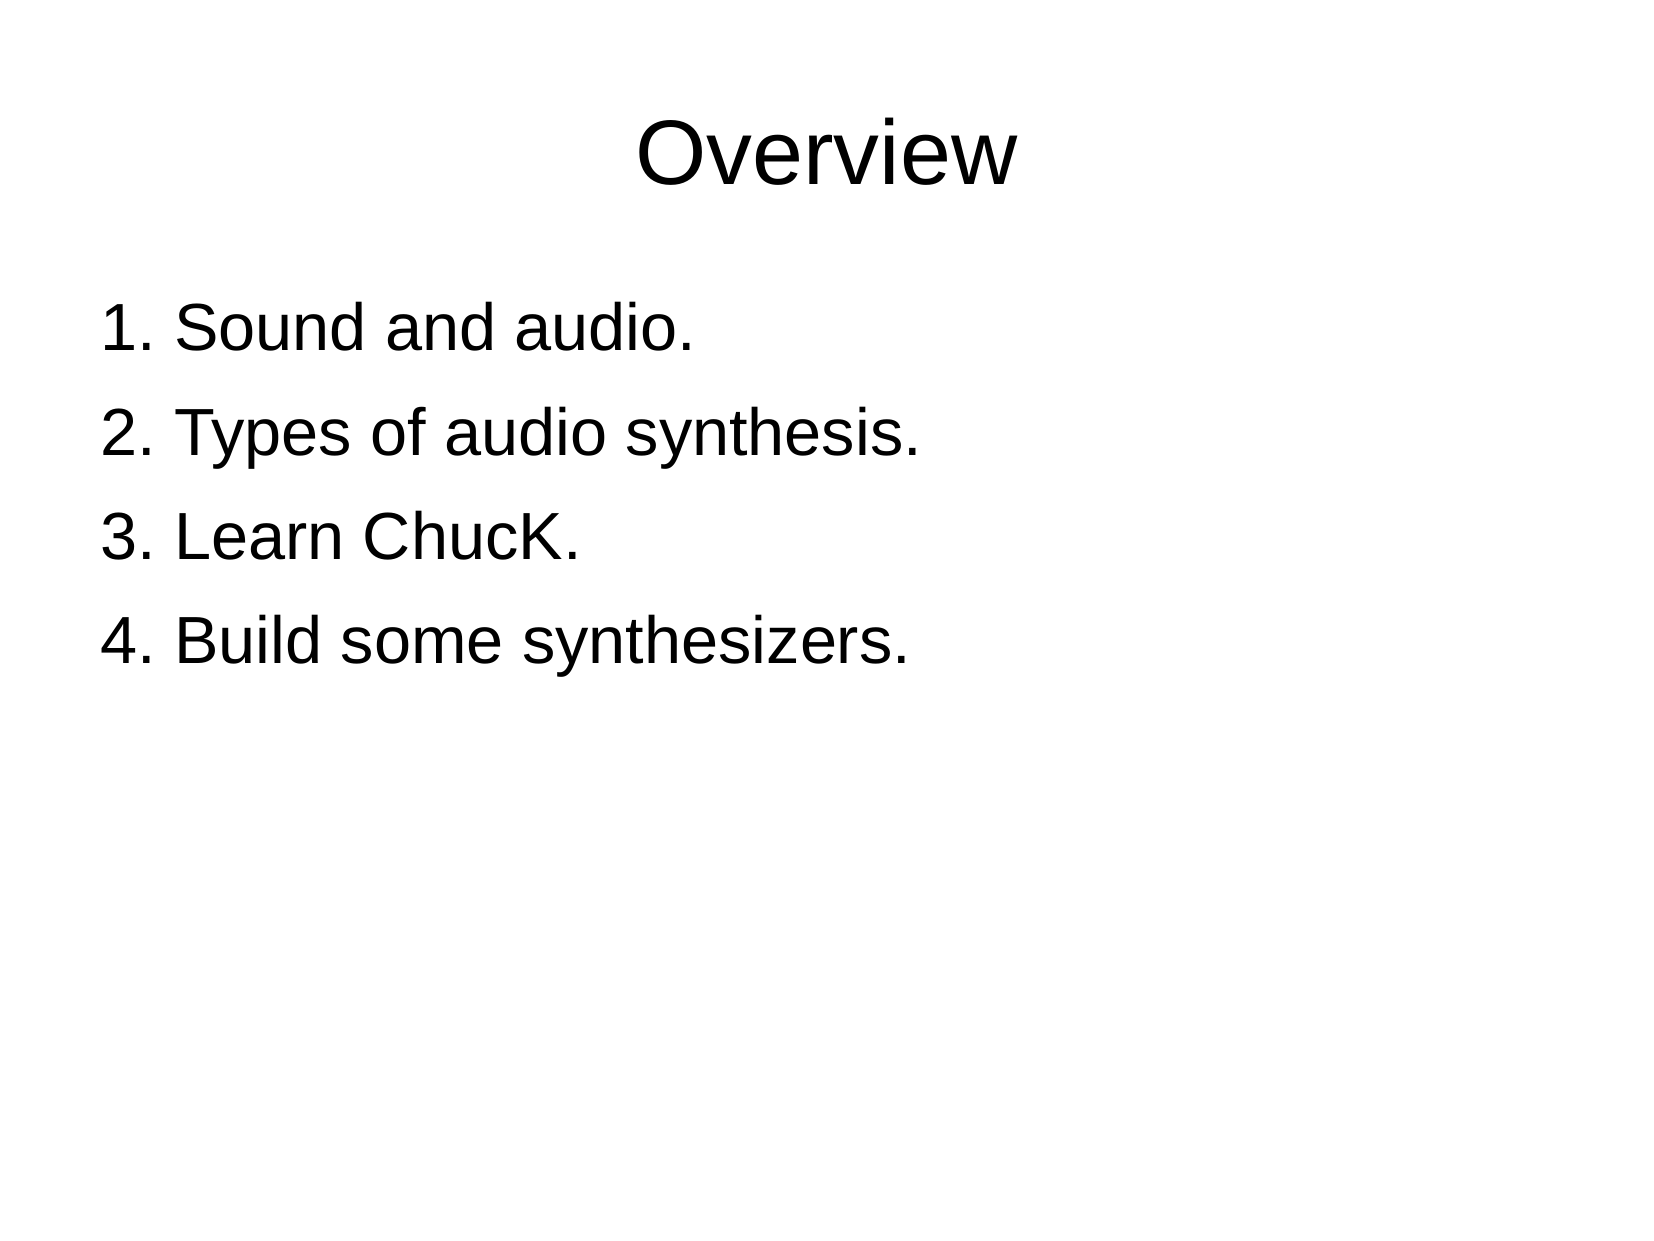

# Overview
 Sound and audio.
 Types of audio synthesis.
 Learn ChucK.
 Build some synthesizers.